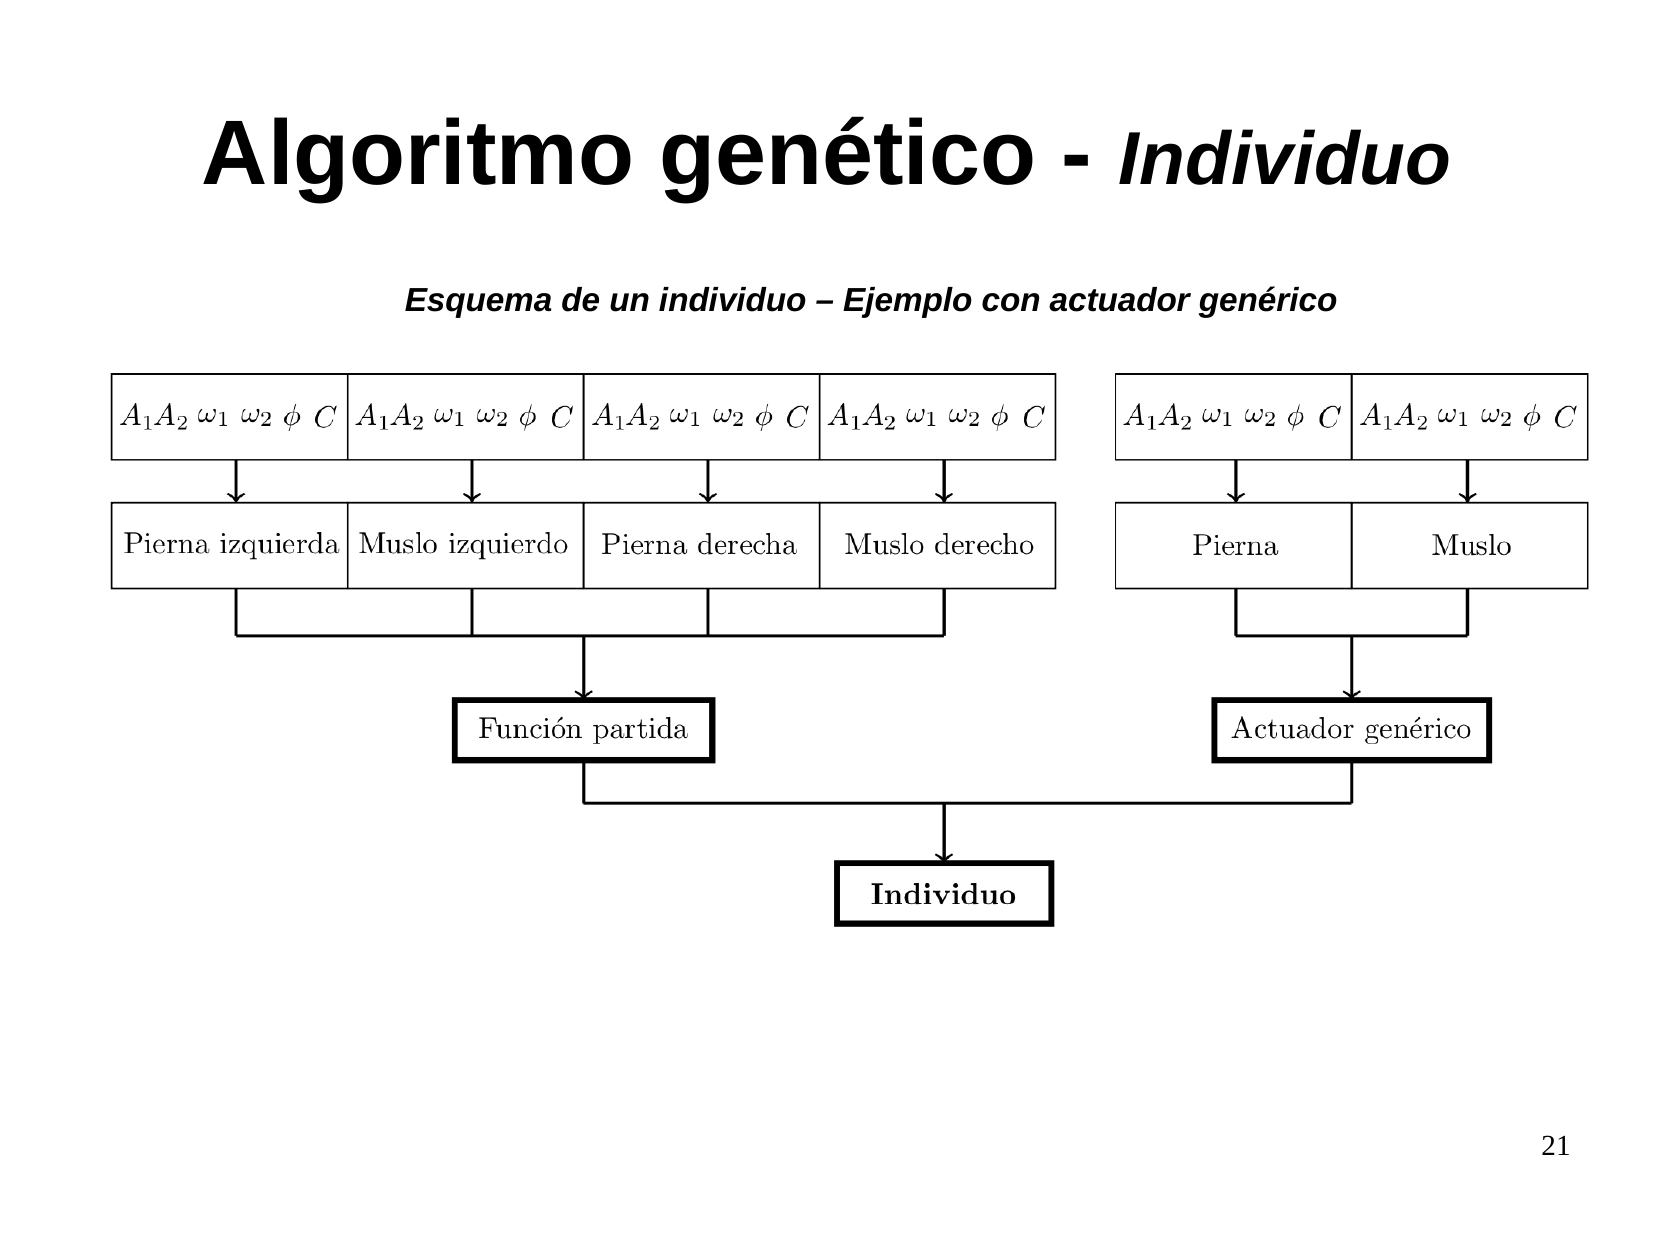

# Algoritmo genético - Individuo
Esquema de un individuo – Ejemplo con actuador genérico
21